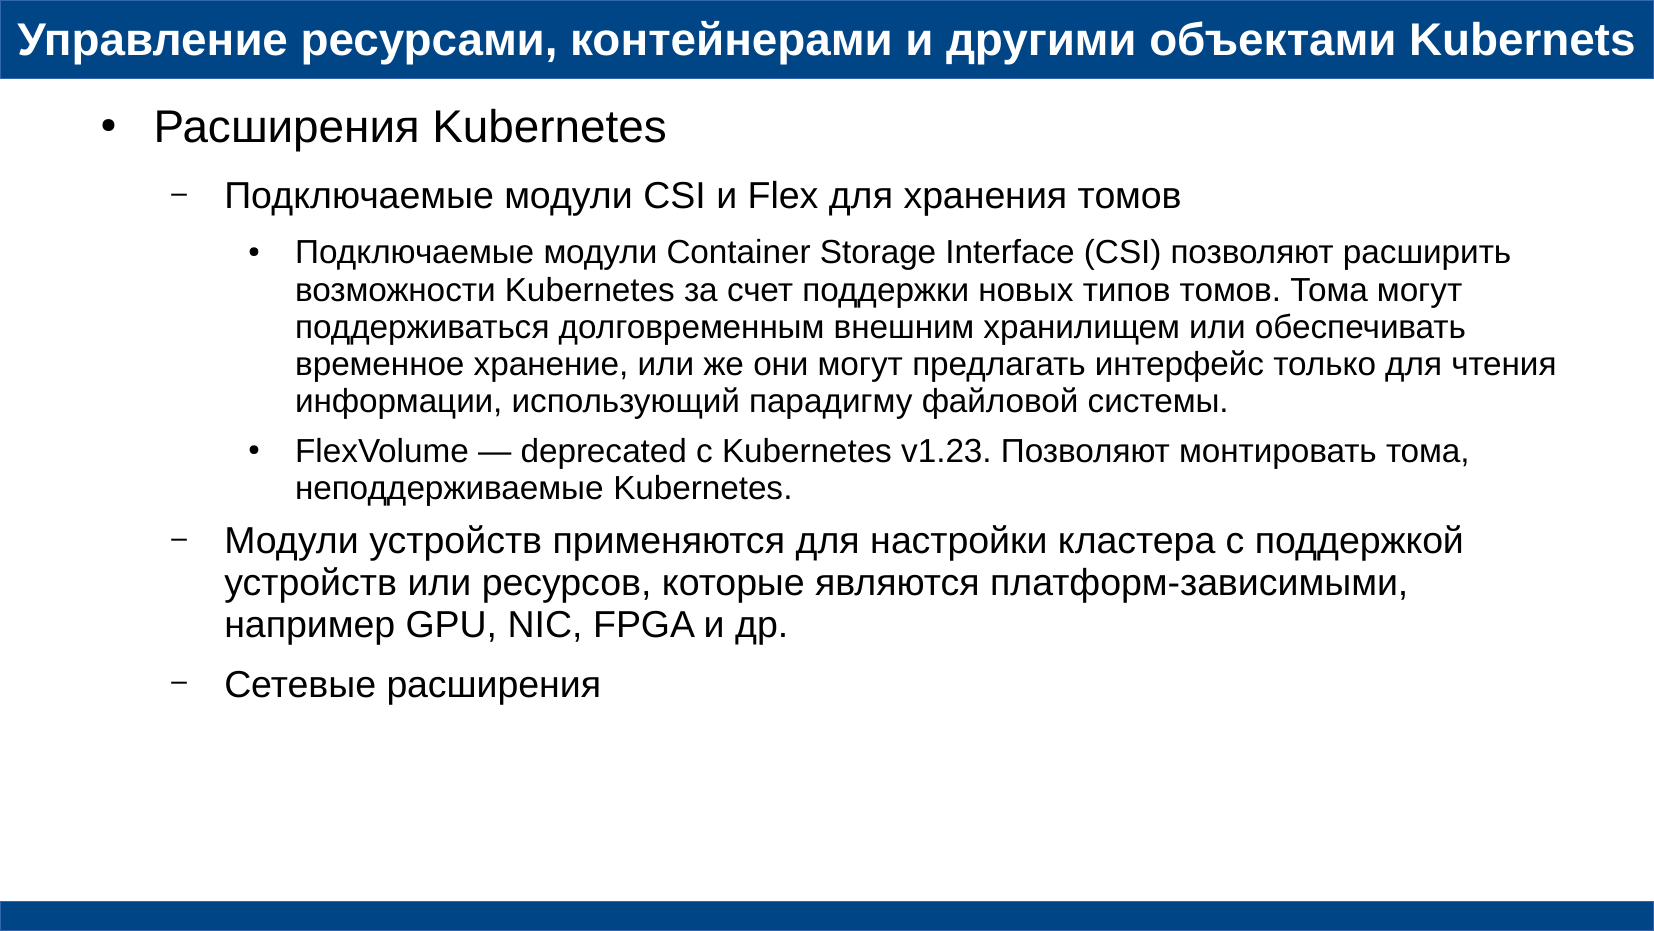

# Управление ресурсами, контейнерами и другими объектами Kubernets
Расширения Kubernetes
Подключаемые модули CSI и Flex для хранения томов
Подключаемые модули Container Storage Interface (CSI) позволяют расширить возможности Kubernetes за счет поддержки новых типов томов. Тома могут поддерживаться долговременным внешним хранилищем или обеспечивать временное хранение, или же они могут предлагать интерфейс только для чтения информации, использующий парадигму файловой системы.
FlexVolume — deprecated с Kubernetes v1.23. Позволяют монтировать тома, неподдерживаемые Kubernetes.
Модули устройств применяются для настройки кластера с поддержкой устройств или ресурсов, которые являются платформ-зависимыми, например GPU, NIC, FPGA и др.
Сетевые расширения